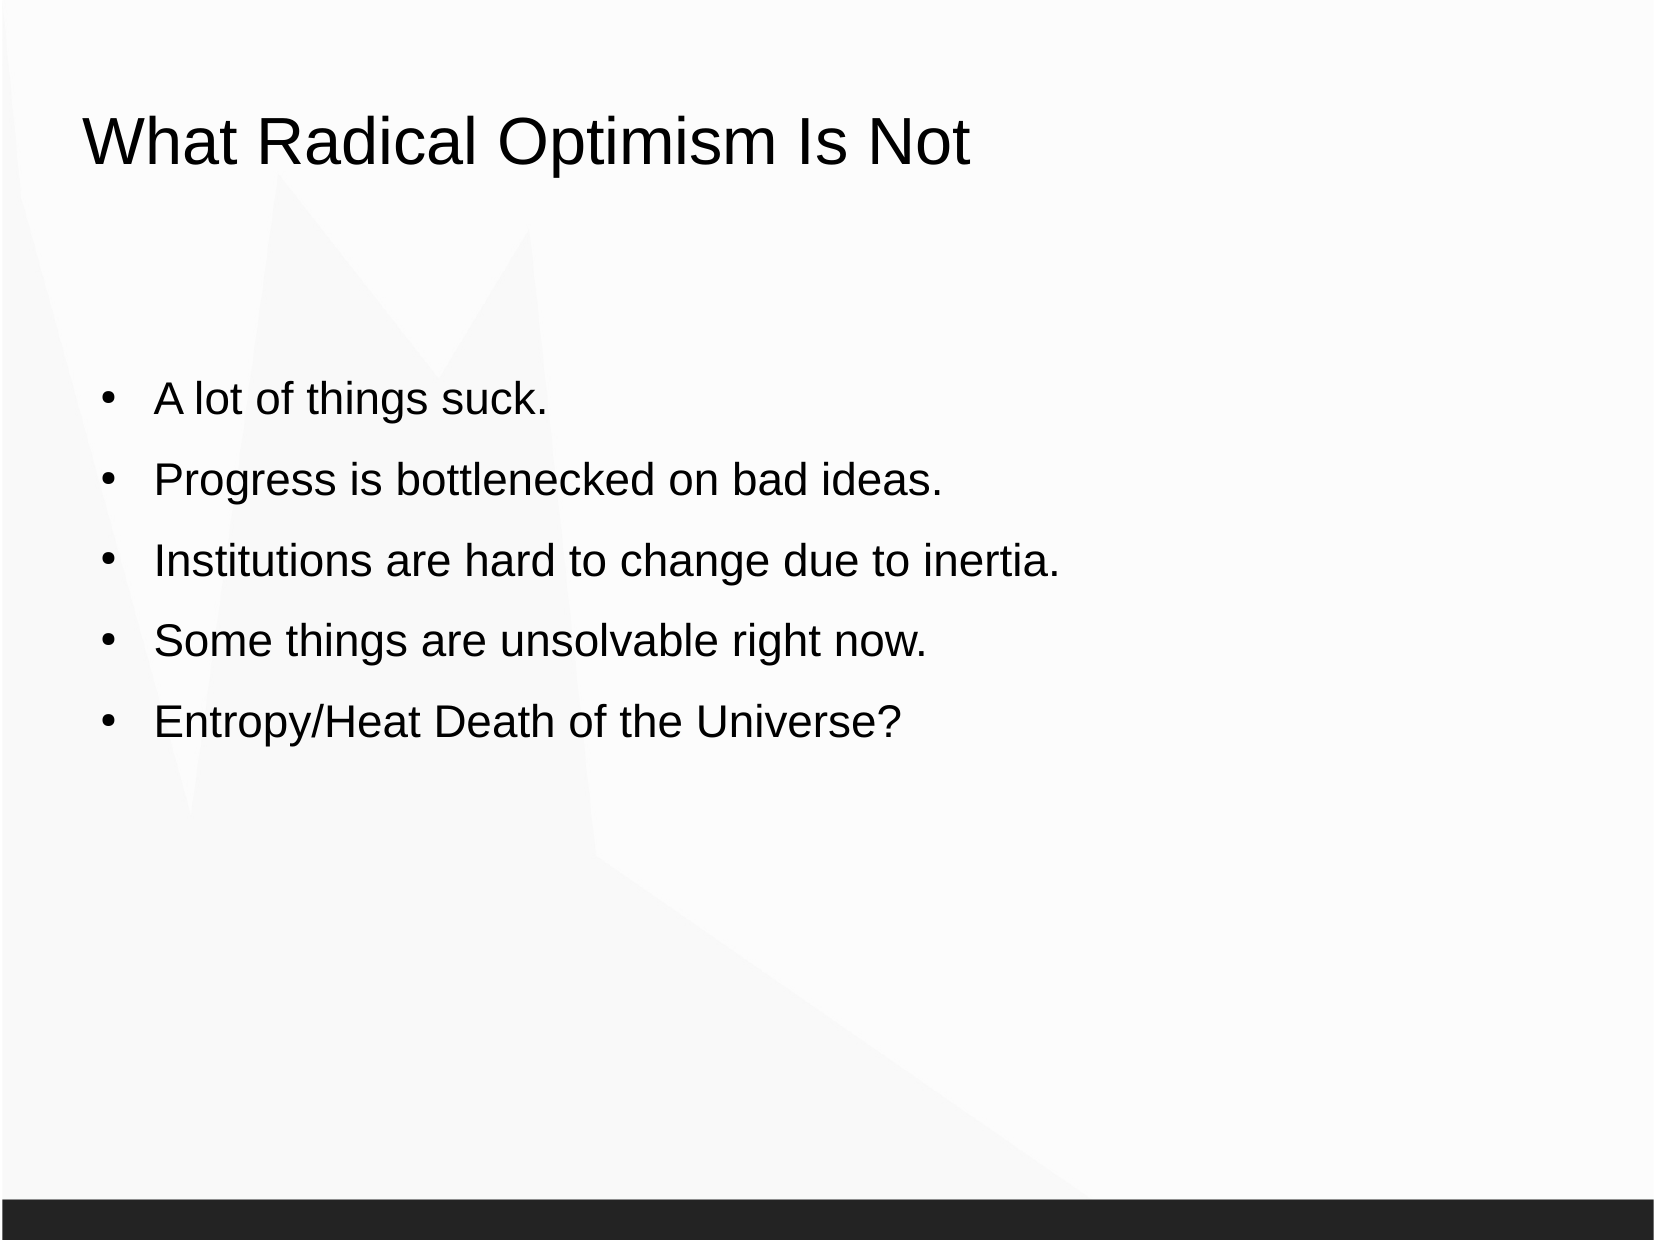

# What Radical Optimism Is Not
A lot of things suck.
Progress is bottlenecked on bad ideas.
Institutions are hard to change due to inertia.
Some things are unsolvable right now.
Entropy/Heat Death of the Universe?